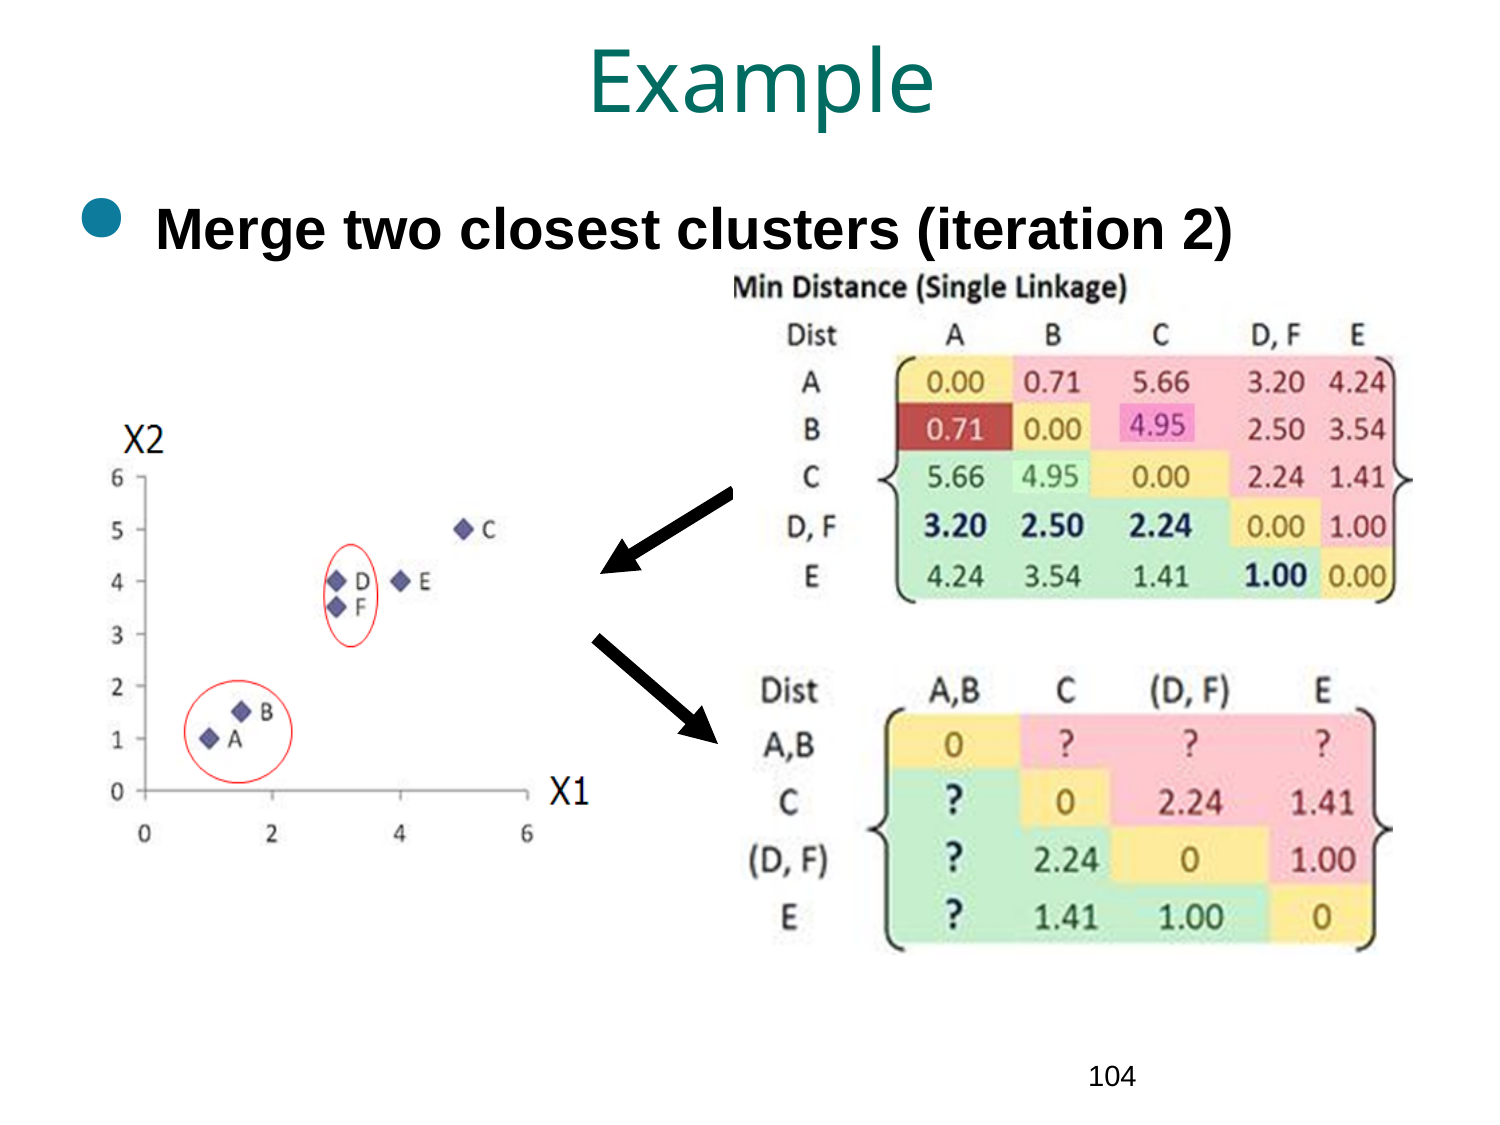

Example
Merge two closest clusters (iteration 2)